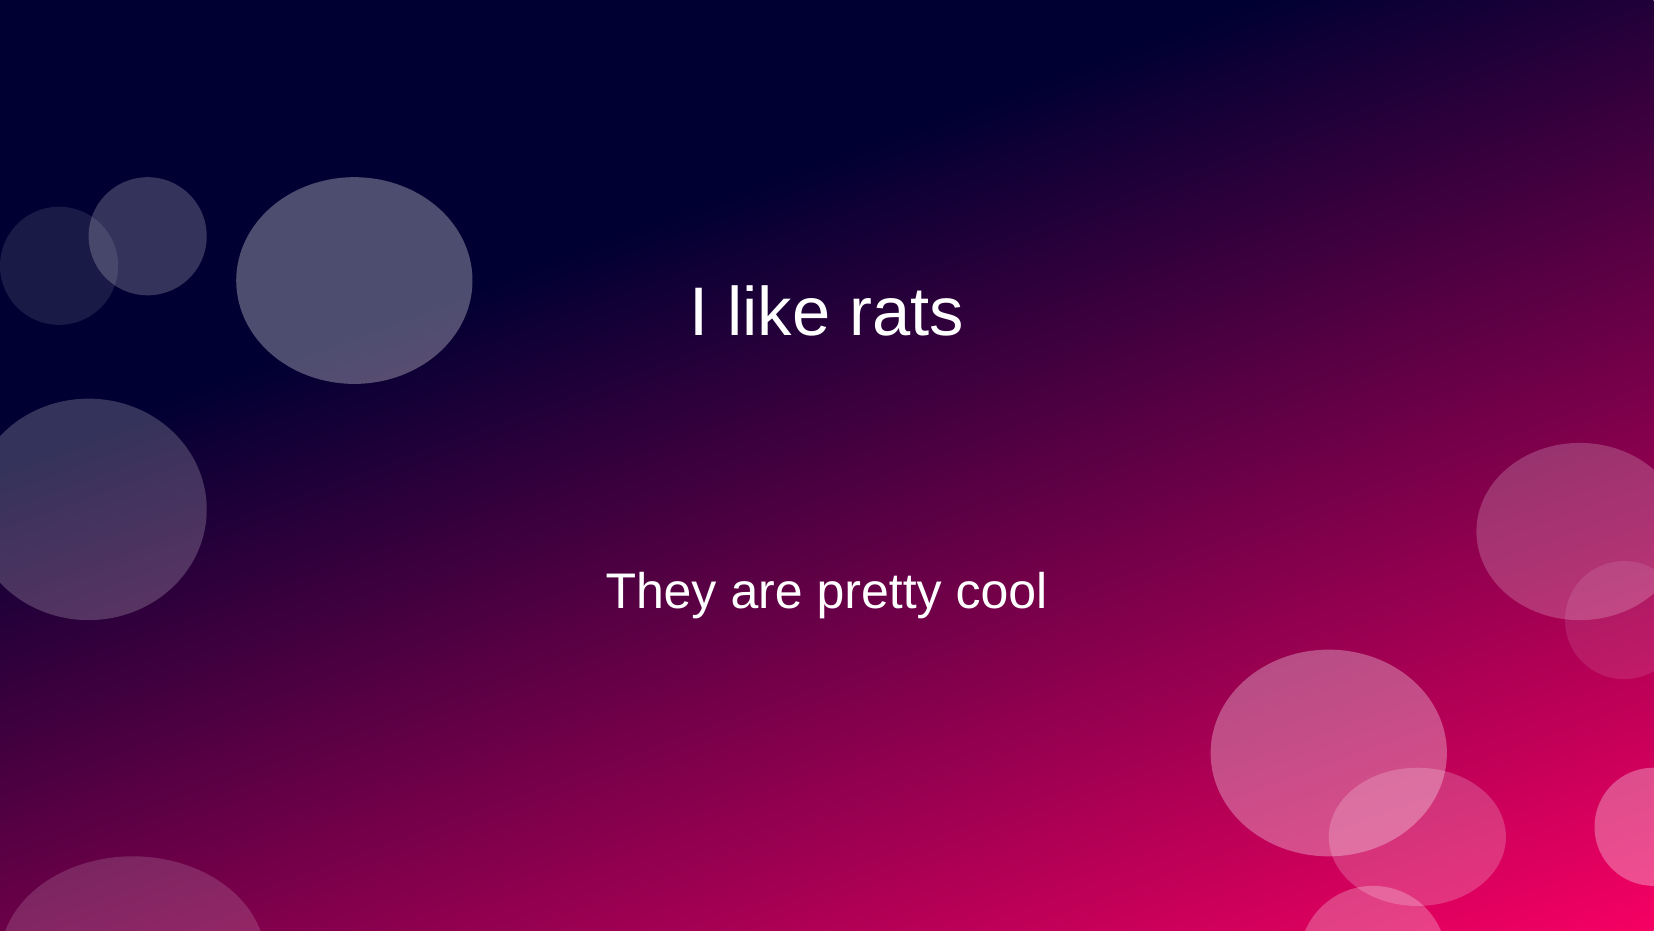

# I like rats
They are pretty cool